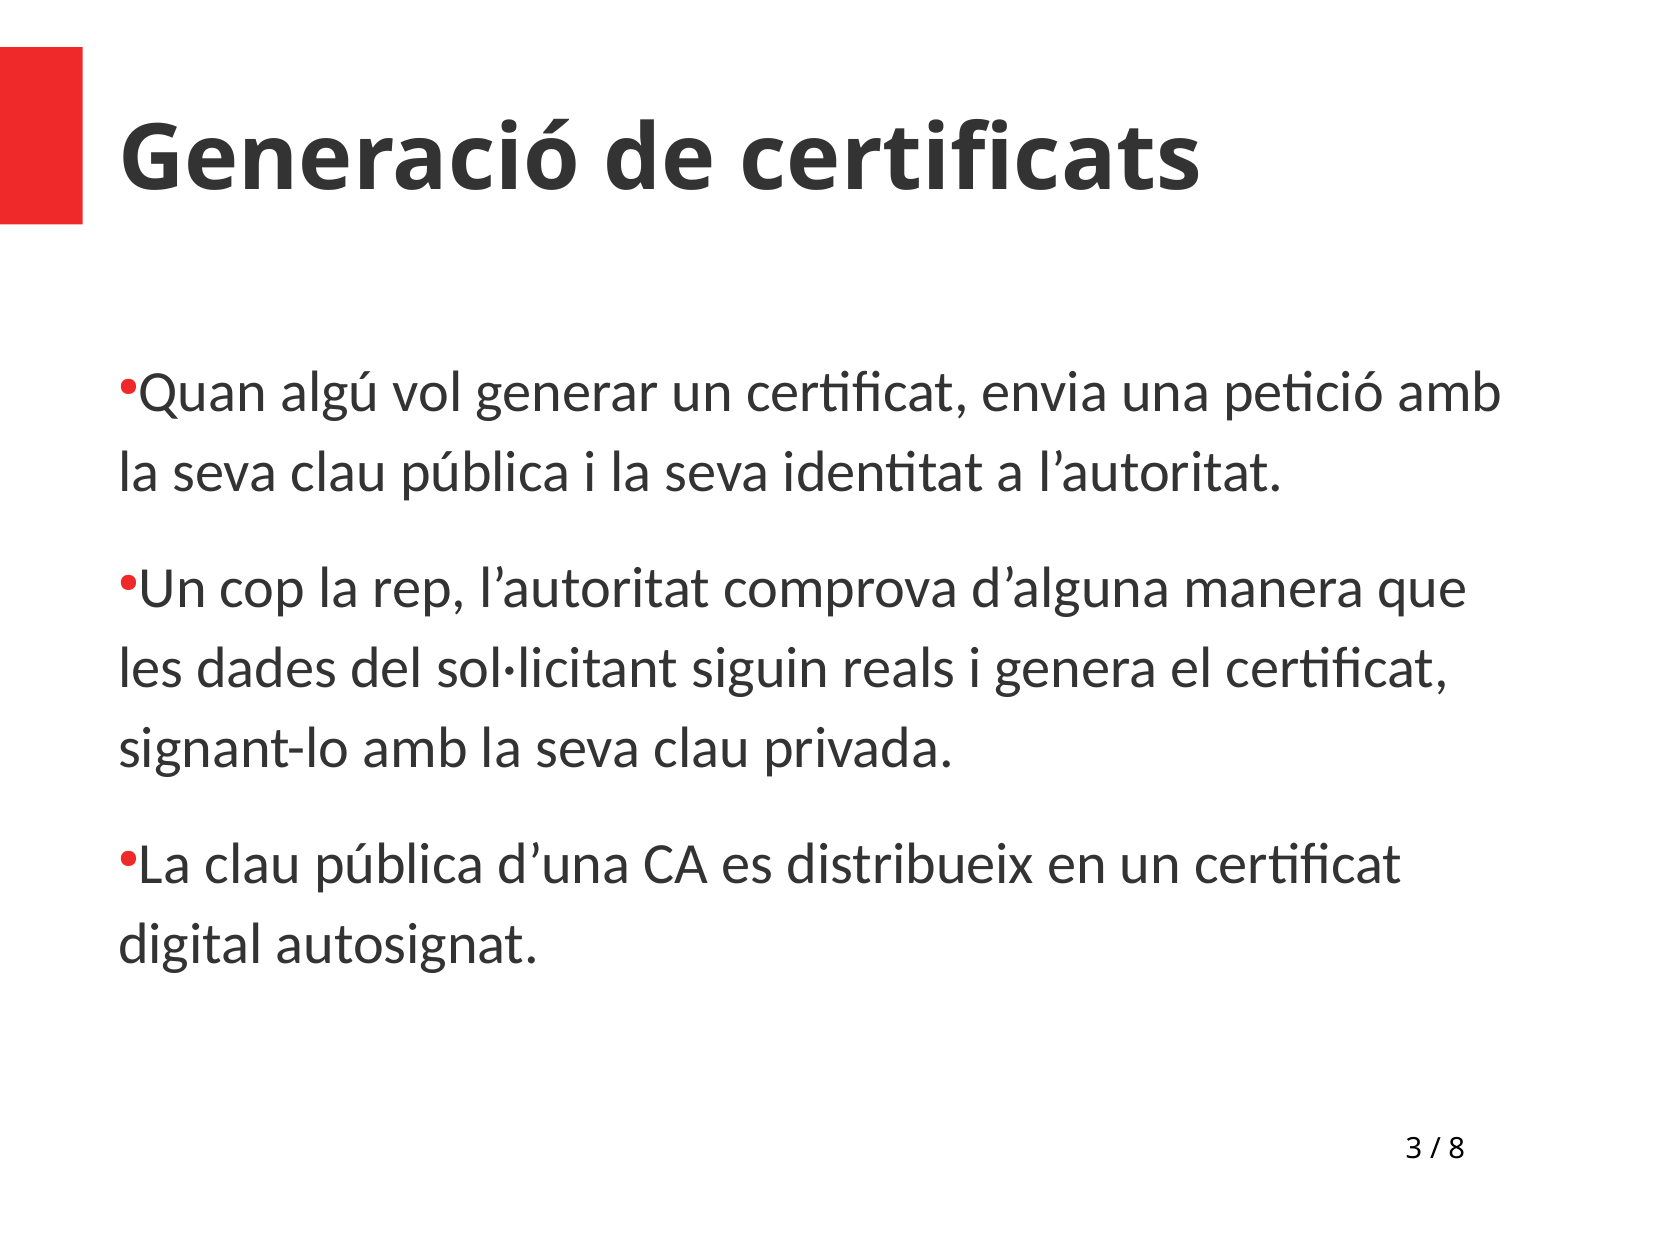

# Generació de certificats
Quan algú vol generar un certificat, envia una petició amb la seva clau pública i la seva identitat a l’autoritat.
Un cop la rep, l’autoritat comprova d’alguna manera que les dades del sol·licitant siguin reals i genera el certificat, signant-lo amb la seva clau privada.
La clau pública d’una CA es distribueix en un certificat digital autosignat.